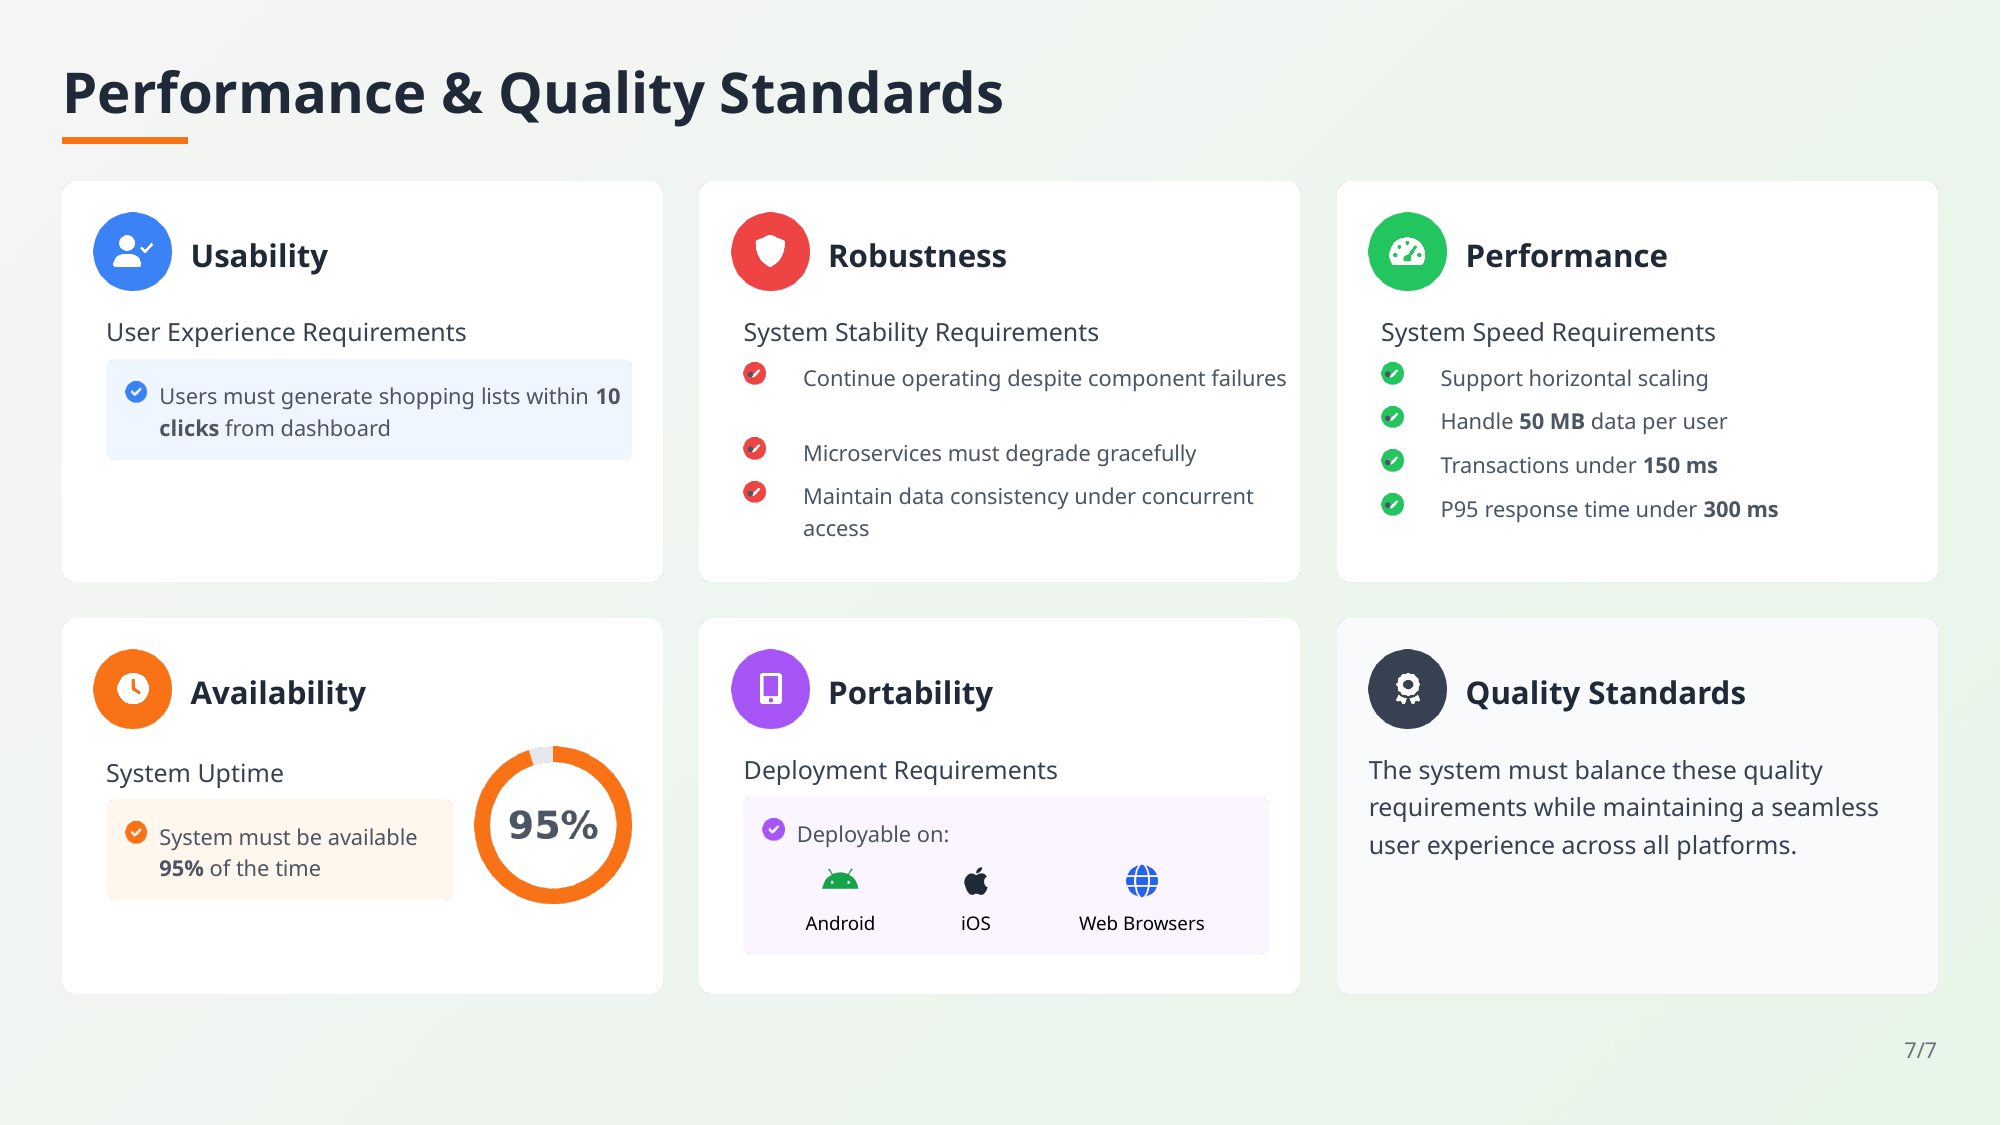

Performance & Quality Standards
Usability
Robustness
Performance
User Experience Requirements
System Stability Requirements
System Speed Requirements
Continue operating despite component failures
Support horizontal scaling
Users must generate shopping lists within 10 clicks from dashboard
Handle 50 MB data per user
Microservices must degrade gracefully
Transactions under 150 ms
Maintain data consistency under concurrent access
P95 response time under 300 ms
Availability
Portability
Quality Standards
Deployment Requirements
The system must balance these quality requirements while maintaining a seamless user experience across all platforms.
System Uptime
Deployable on:
System must be available 95% of the time
Android
iOS
Web Browsers
7/7